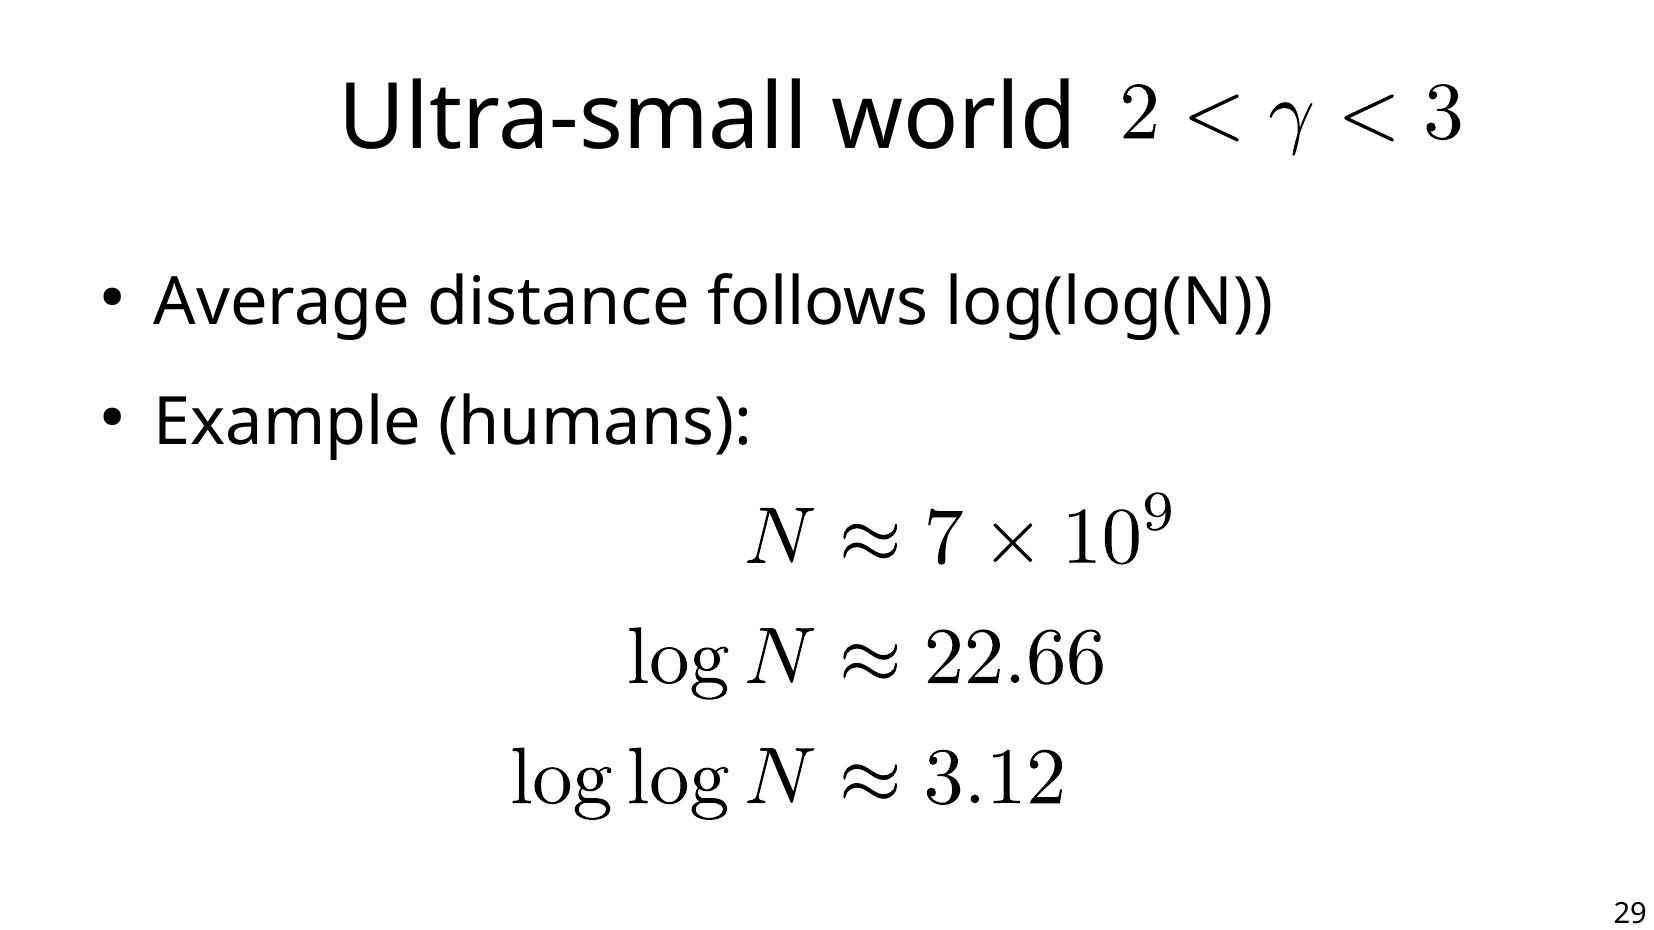

# Ultra-small world
Average distance follows log(log(N))
Example (humans):
29